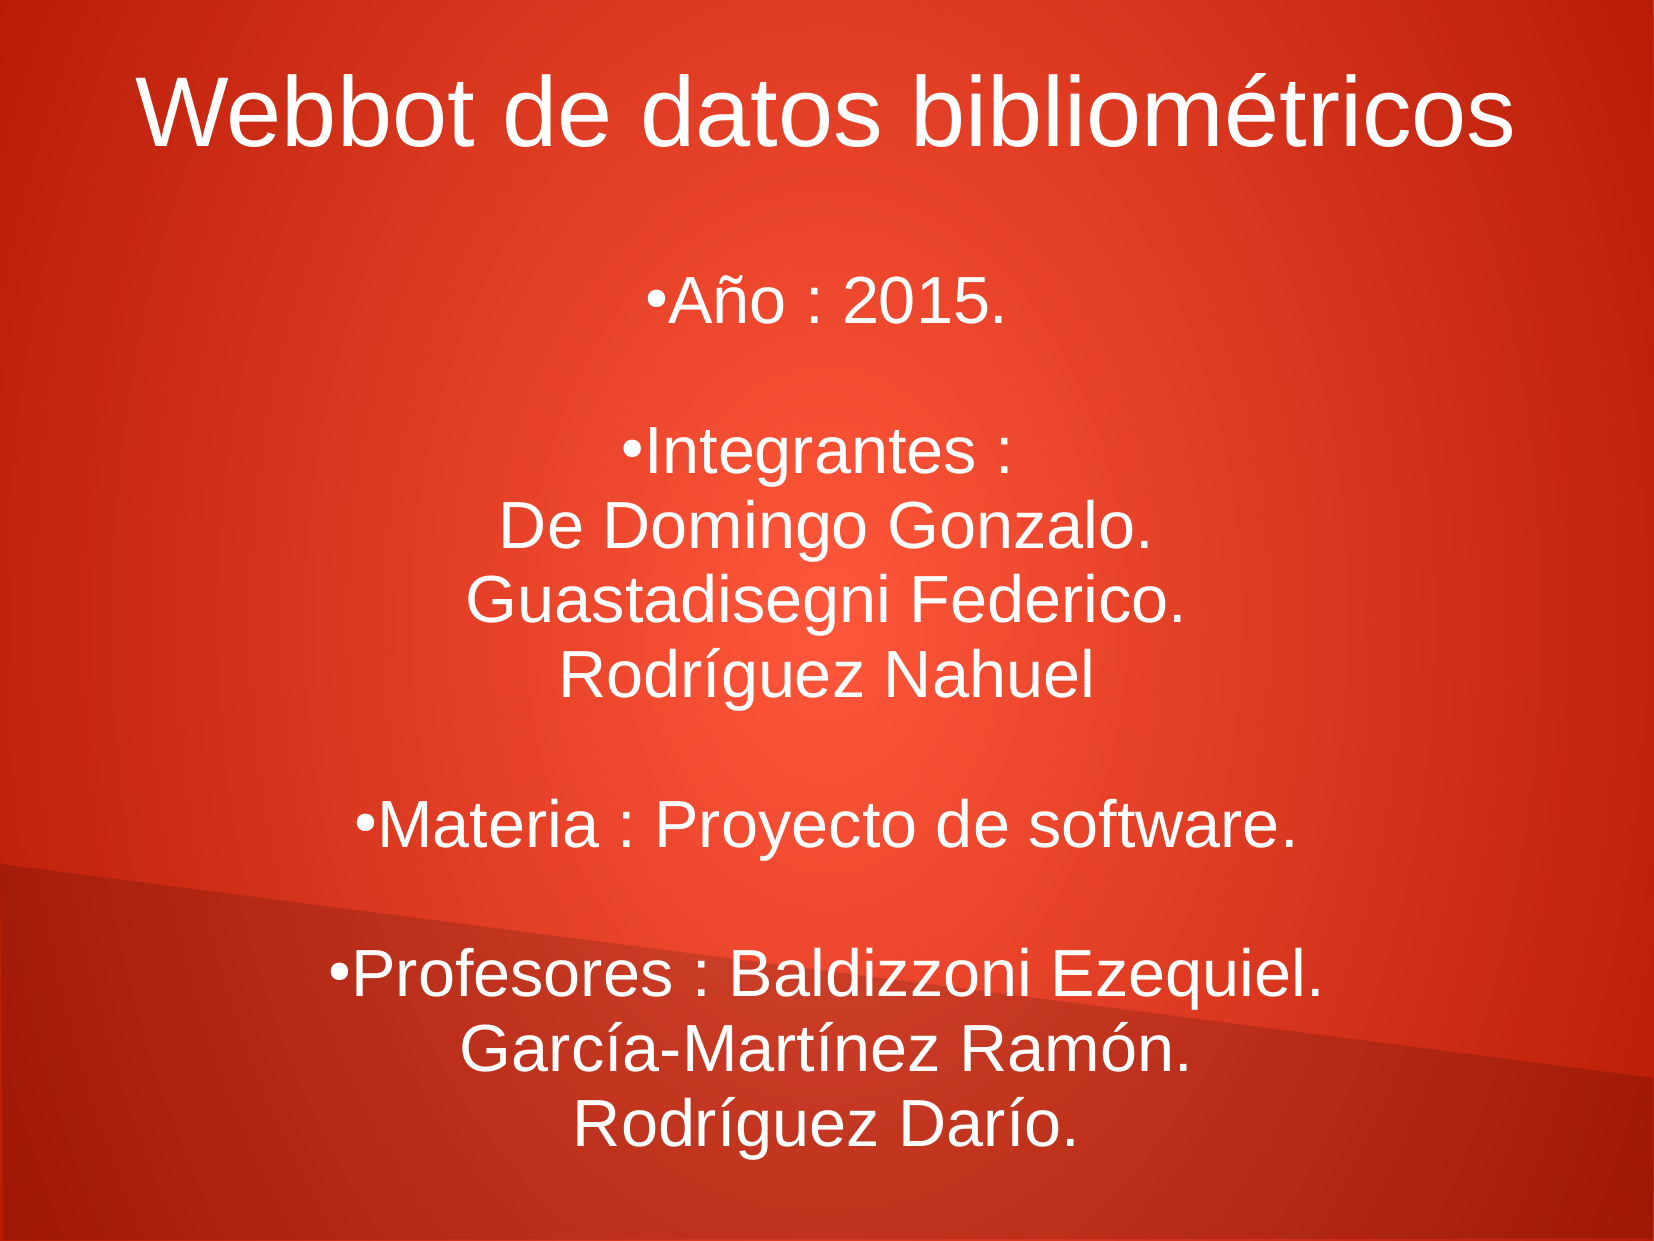

# Webbot de datos bibliométricos
Año : 2015.
Integrantes :
De Domingo Gonzalo.
Guastadisegni Federico.
Rodríguez Nahuel
Materia : Proyecto de software.
Profesores : Baldizzoni Ezequiel.
García-Martínez Ramón.
Rodríguez Darío.